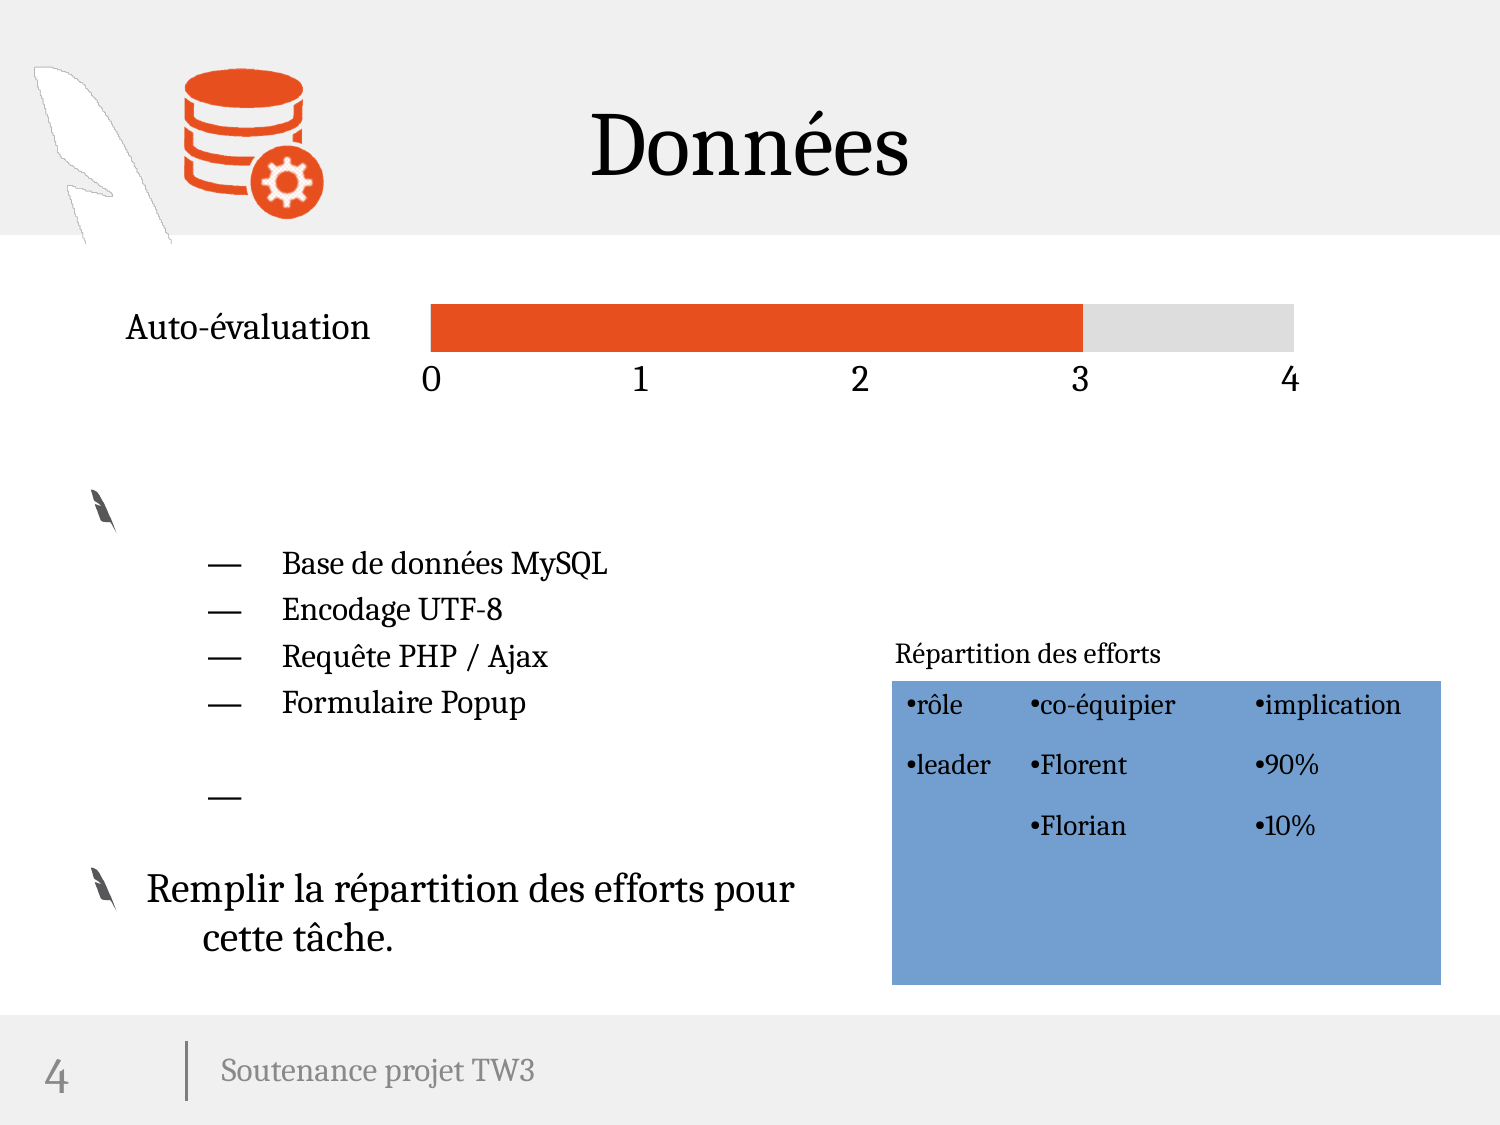

Données
# Base de données MySQL
Encodage UTF-8
Requête PHP / Ajax
Formulaire Popup
Remplir la répartition des efforts pour cette tâche.
Répartition des efforts
| rôle | co-équipier | implication |
| --- | --- | --- |
| leader | Florent | 90% |
| | Florian | 10% |
| | | |
| | | |
Soutenance projet TW3